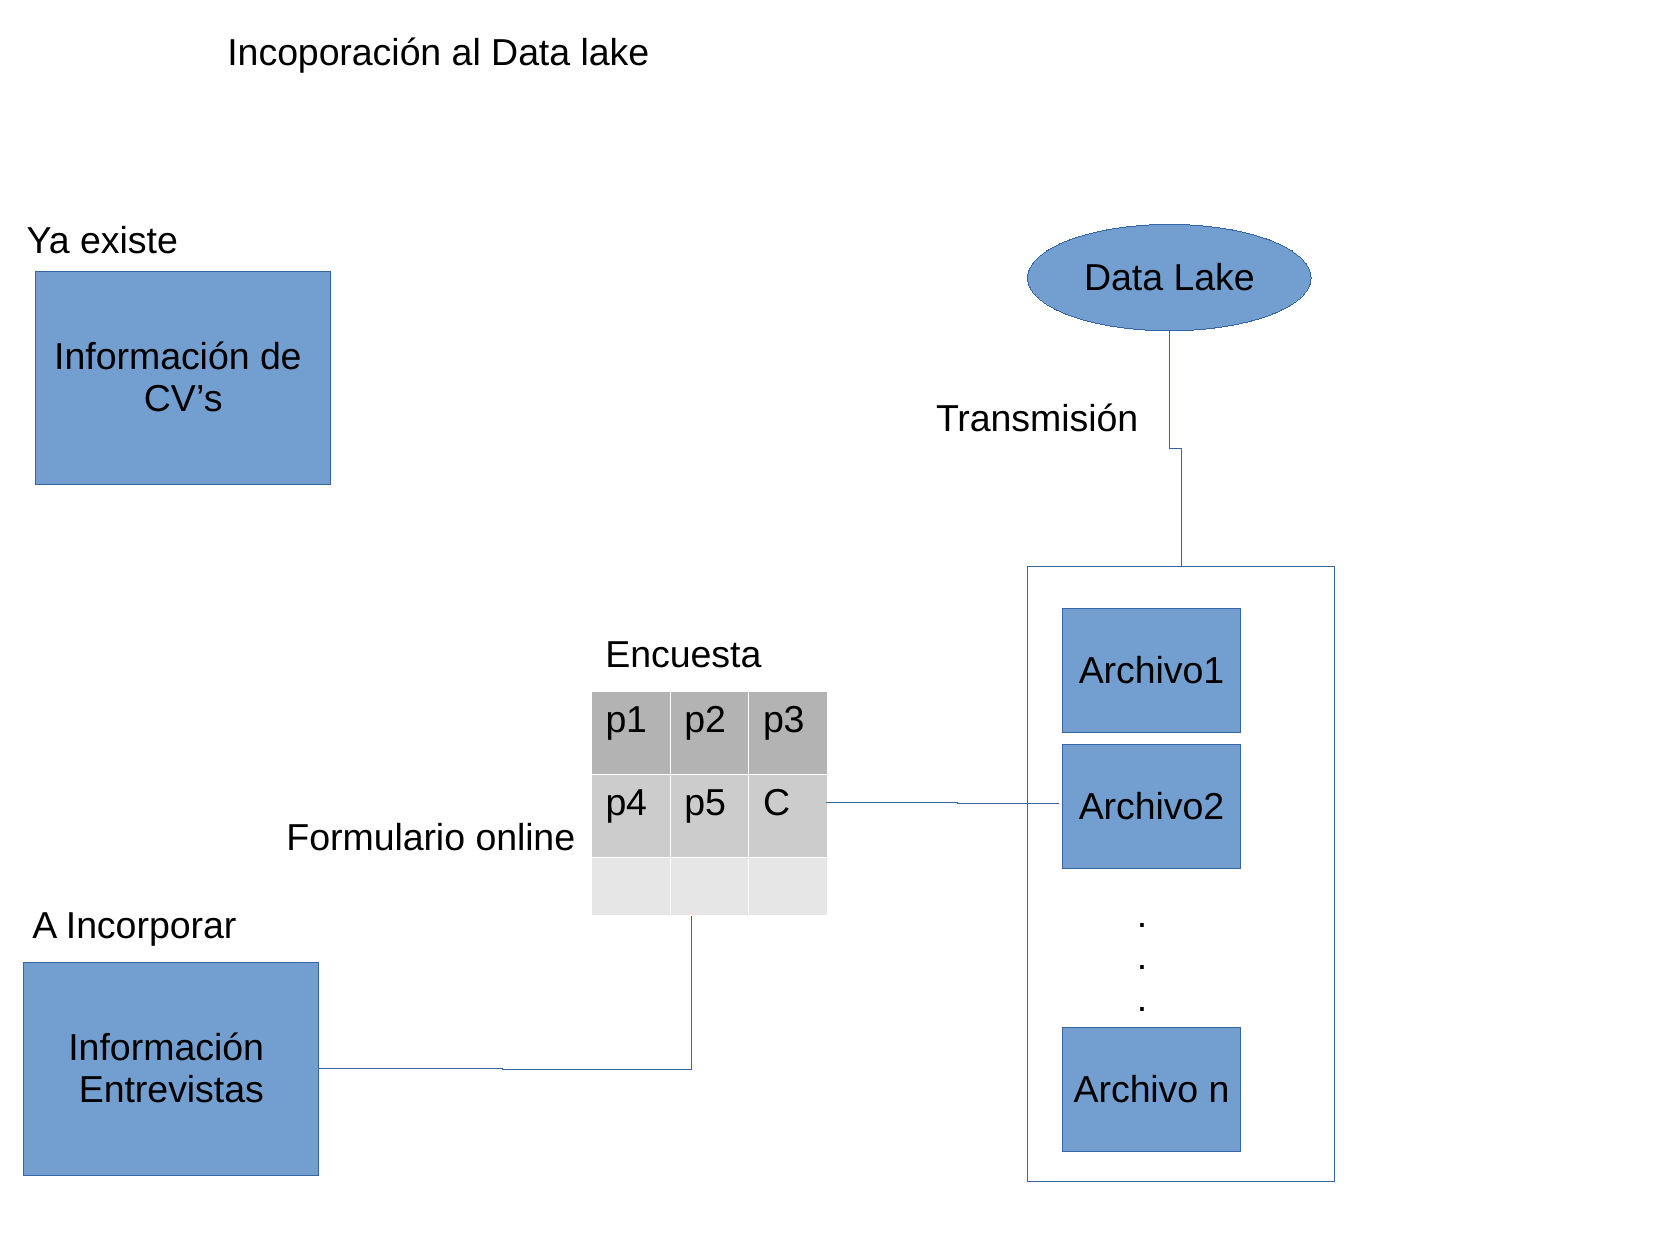

Incoporación al Data lake
Ya existe
Data Lake
Información de
CV’s
Transmisión
Archivo1
Encuesta
| p1 | p2 | p3 |
| --- | --- | --- |
| p4 | p5 | C |
| | | |
Archivo2
Formulario online
.
.
.
A Incorporar
Información
Entrevistas
Archivo n